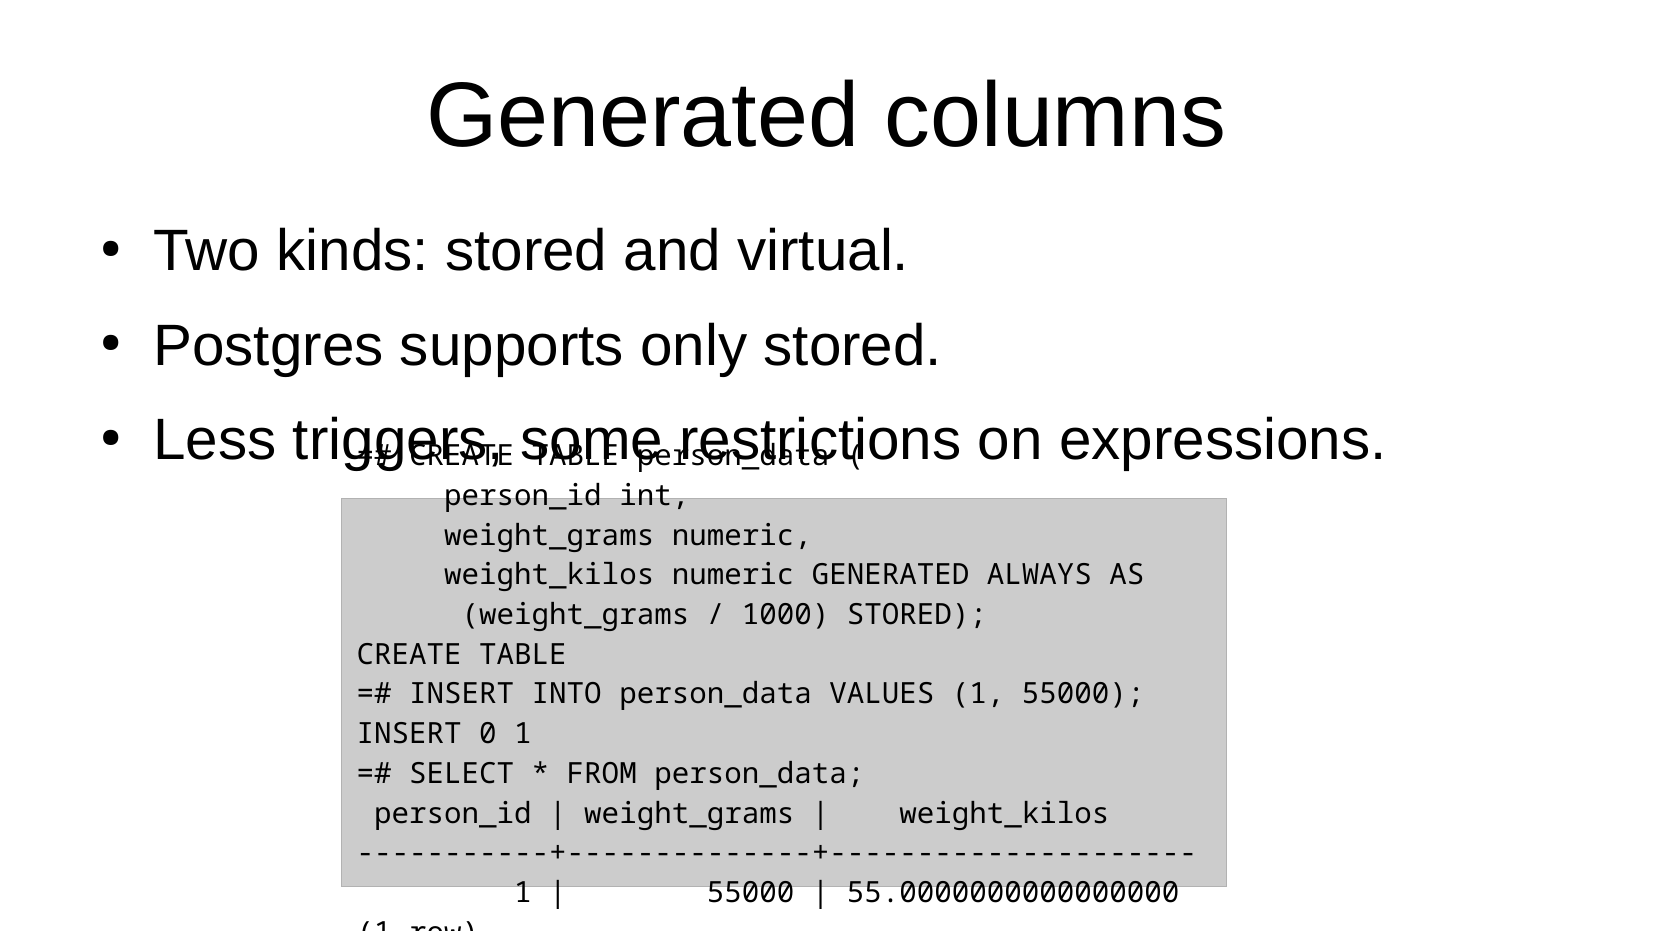

# Generated columns
Two kinds: stored and virtual.
Postgres supports only stored.
Less triggers, some restrictions on expressions.
=# CREATE TABLE person_data (
 person_id int,
 weight_grams numeric,
 weight_kilos numeric GENERATED ALWAYS AS
 (weight_grams / 1000) STORED);
CREATE TABLE
=# INSERT INTO person_data VALUES (1, 55000);
INSERT 0 1
=# SELECT * FROM person_data;
 person_id | weight_grams | weight_kilos
-----------+--------------+---------------------
 1 | 55000 | 55.0000000000000000
(1 row)